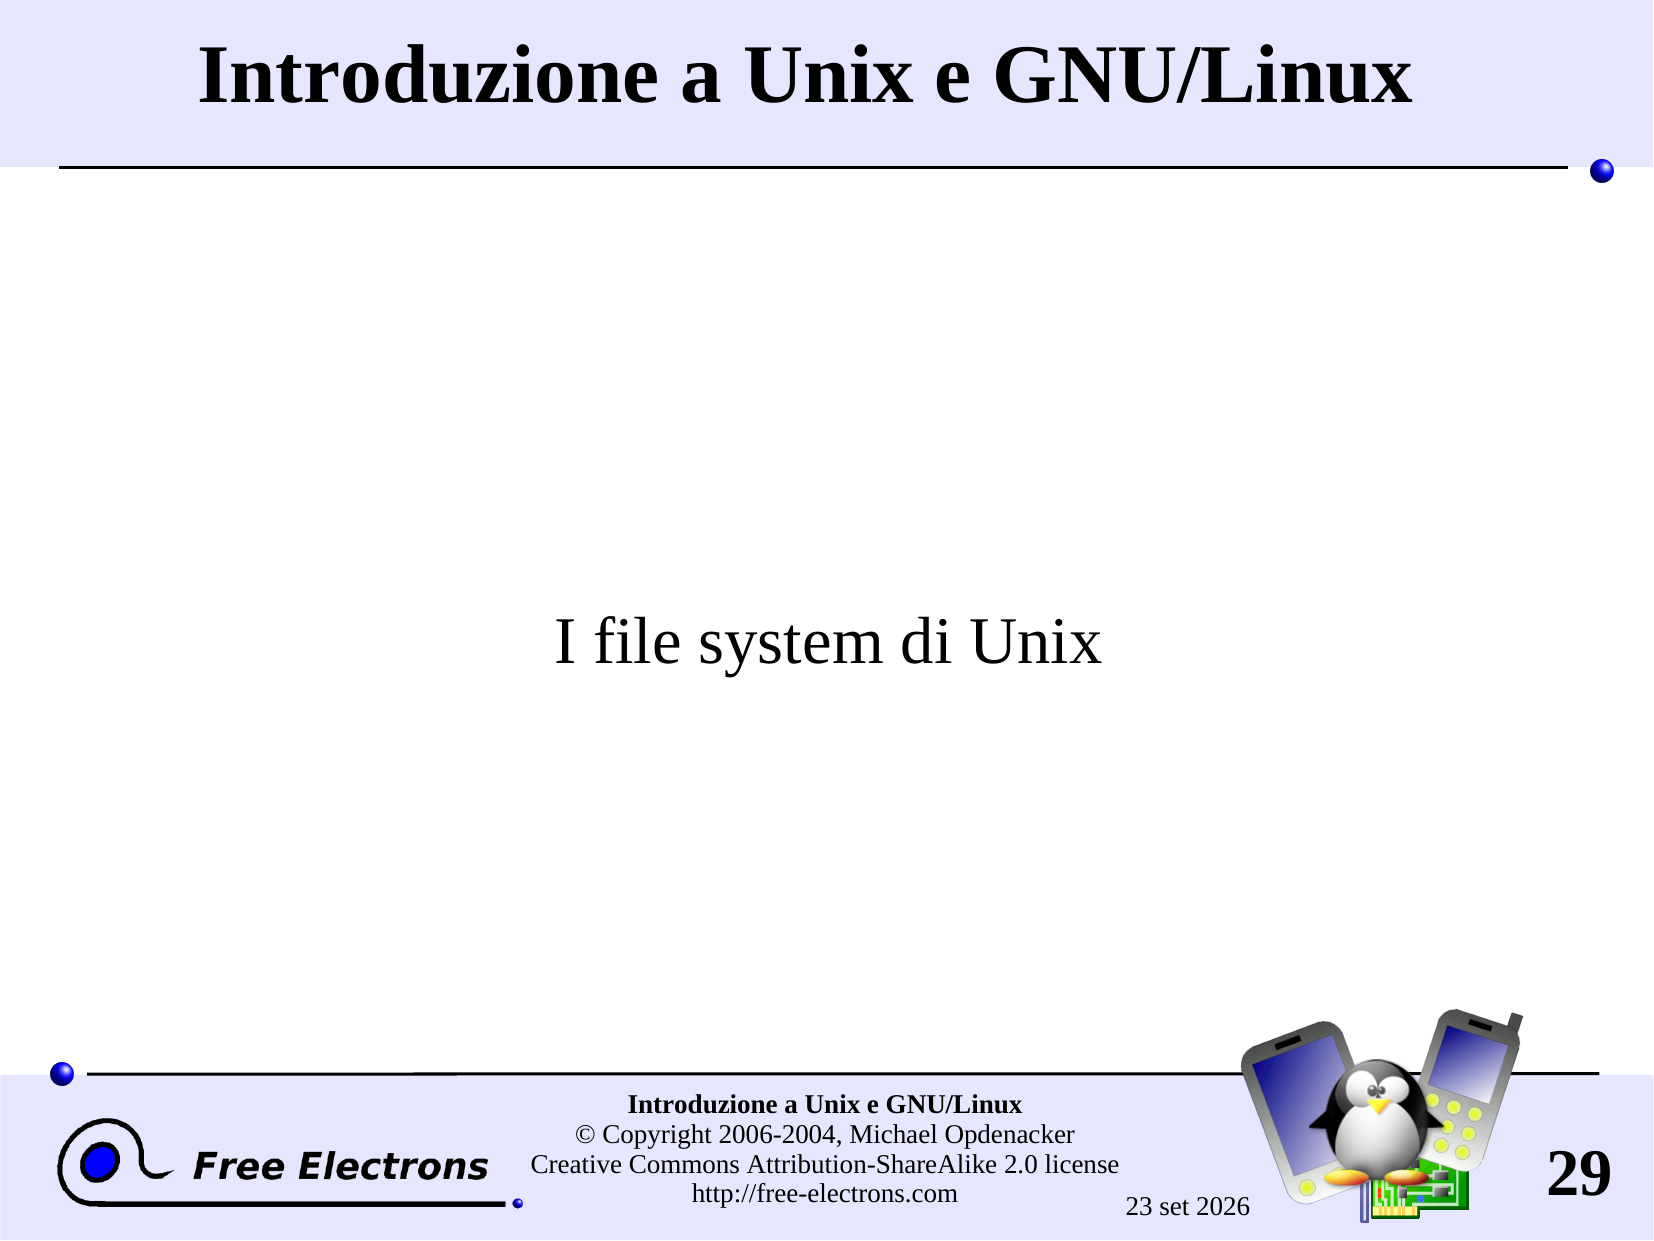

# Introduzione a Unix e GNU/Linux
I file system di Unix